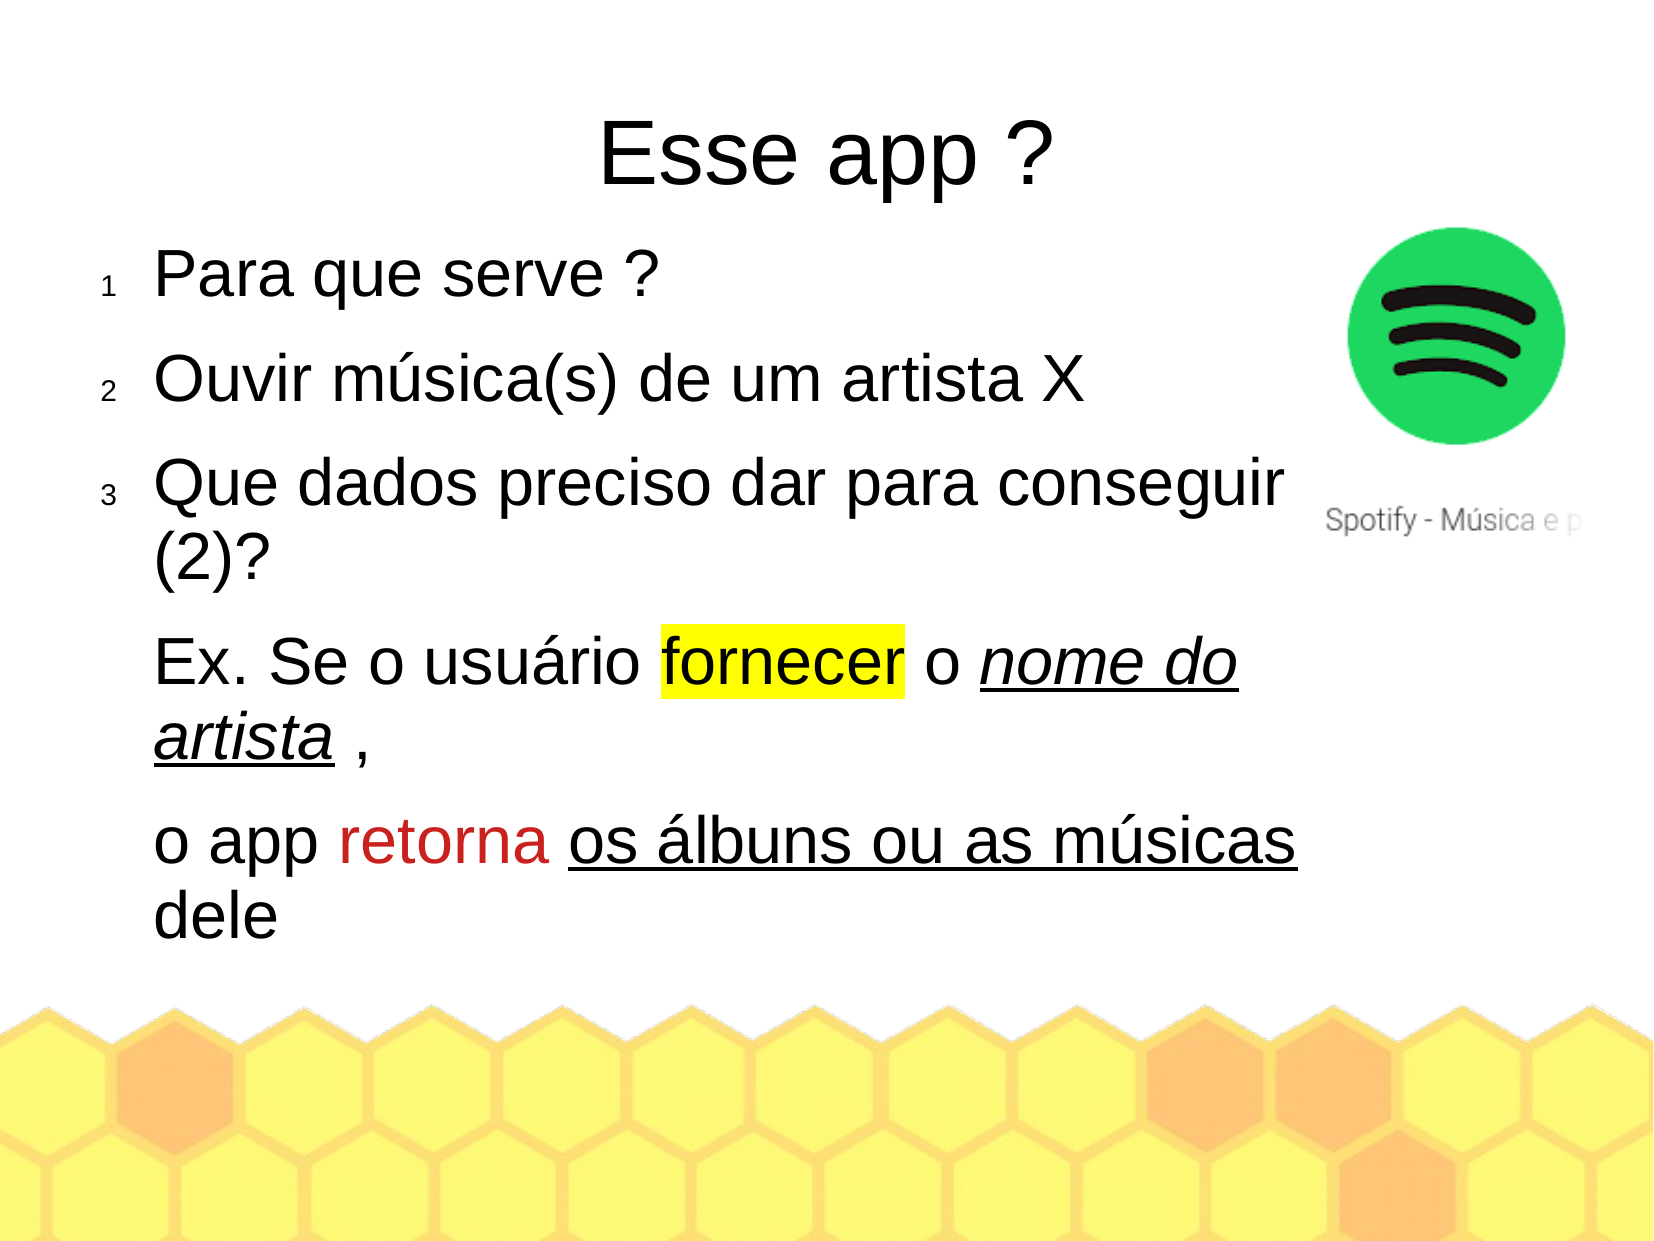

# Esse app ?
Para que serve ?
Ouvir música(s) de um artista X
Que dados preciso dar para conseguir (2)?
Ex. Se o usuário fornecer o nome do artista ,
o app retorna os álbuns ou as músicas dele